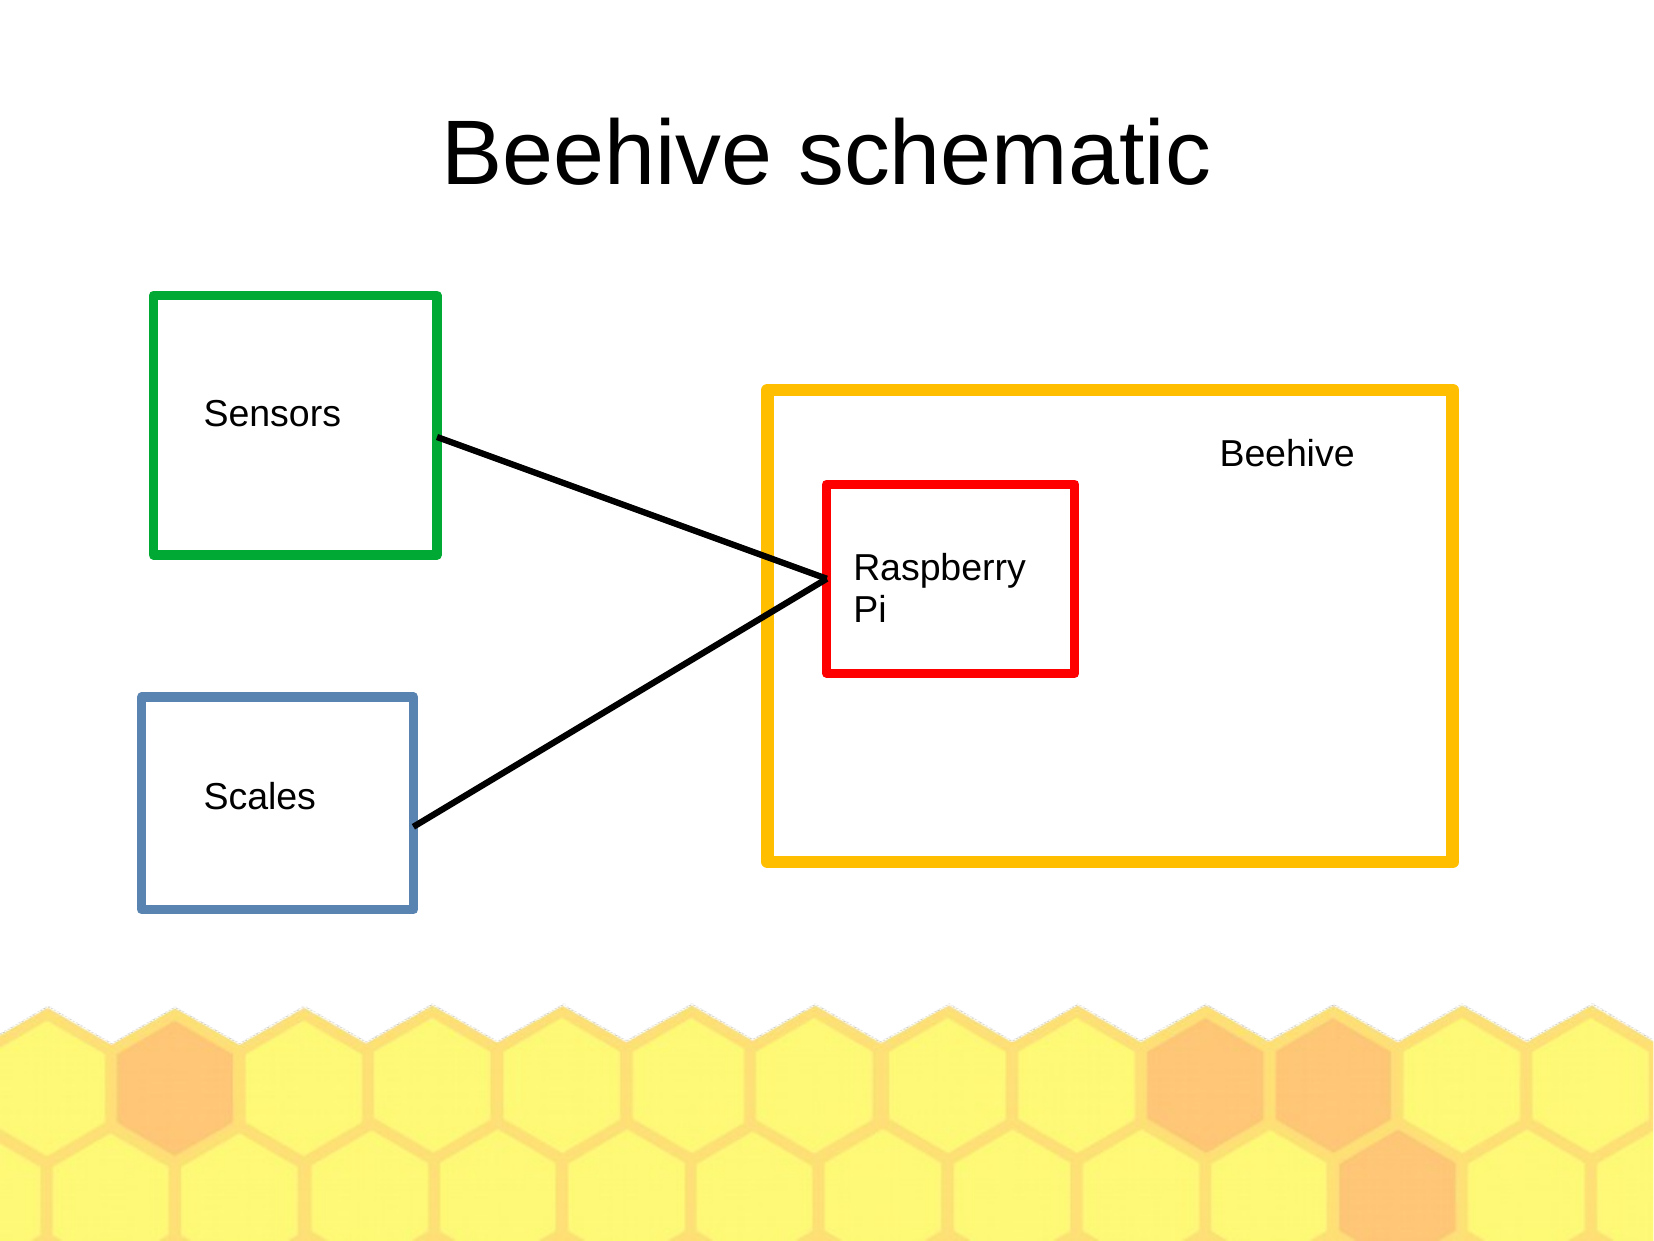

# Beehive schematic
Sensors
Beehive
Raspberry Pi
Scales